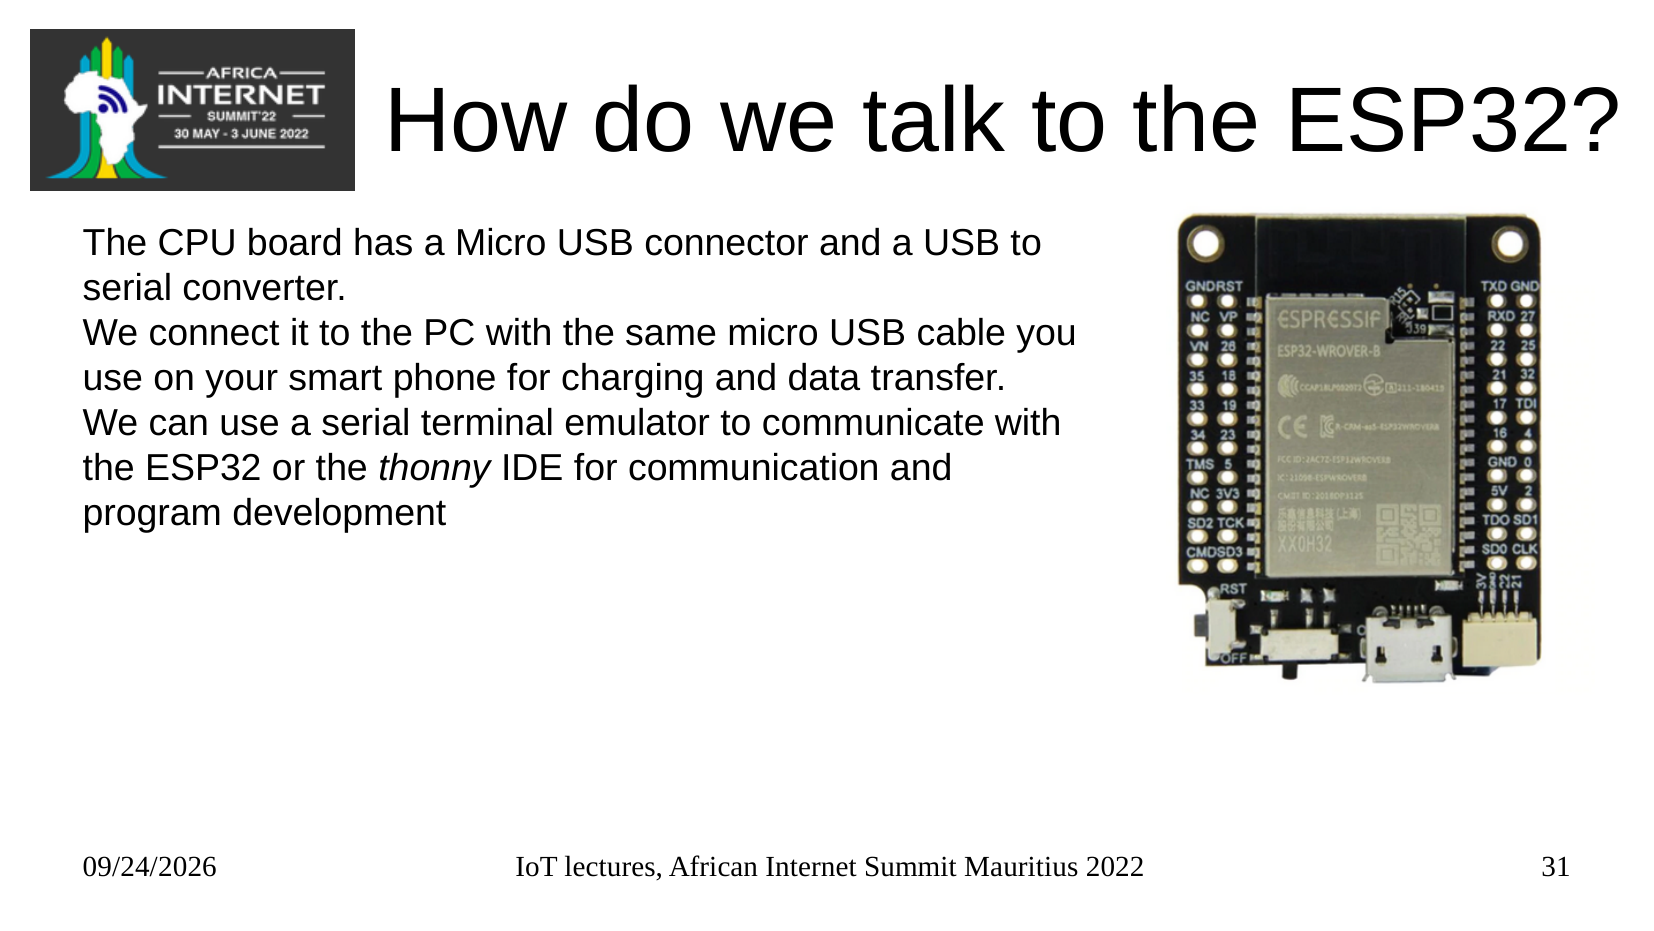

# How do we talk to the ESP32?
The CPU board has a Micro USB connector and a USB to serial converter.
We connect it to the PC with the same micro USB cable you use on your smart phone for charging and data transfer.
We can use a serial terminal emulator to communicate with the ESP32 or the thonny IDE for communication and program development
IoT lectures, African Internet Summit Mauritius 2022
31